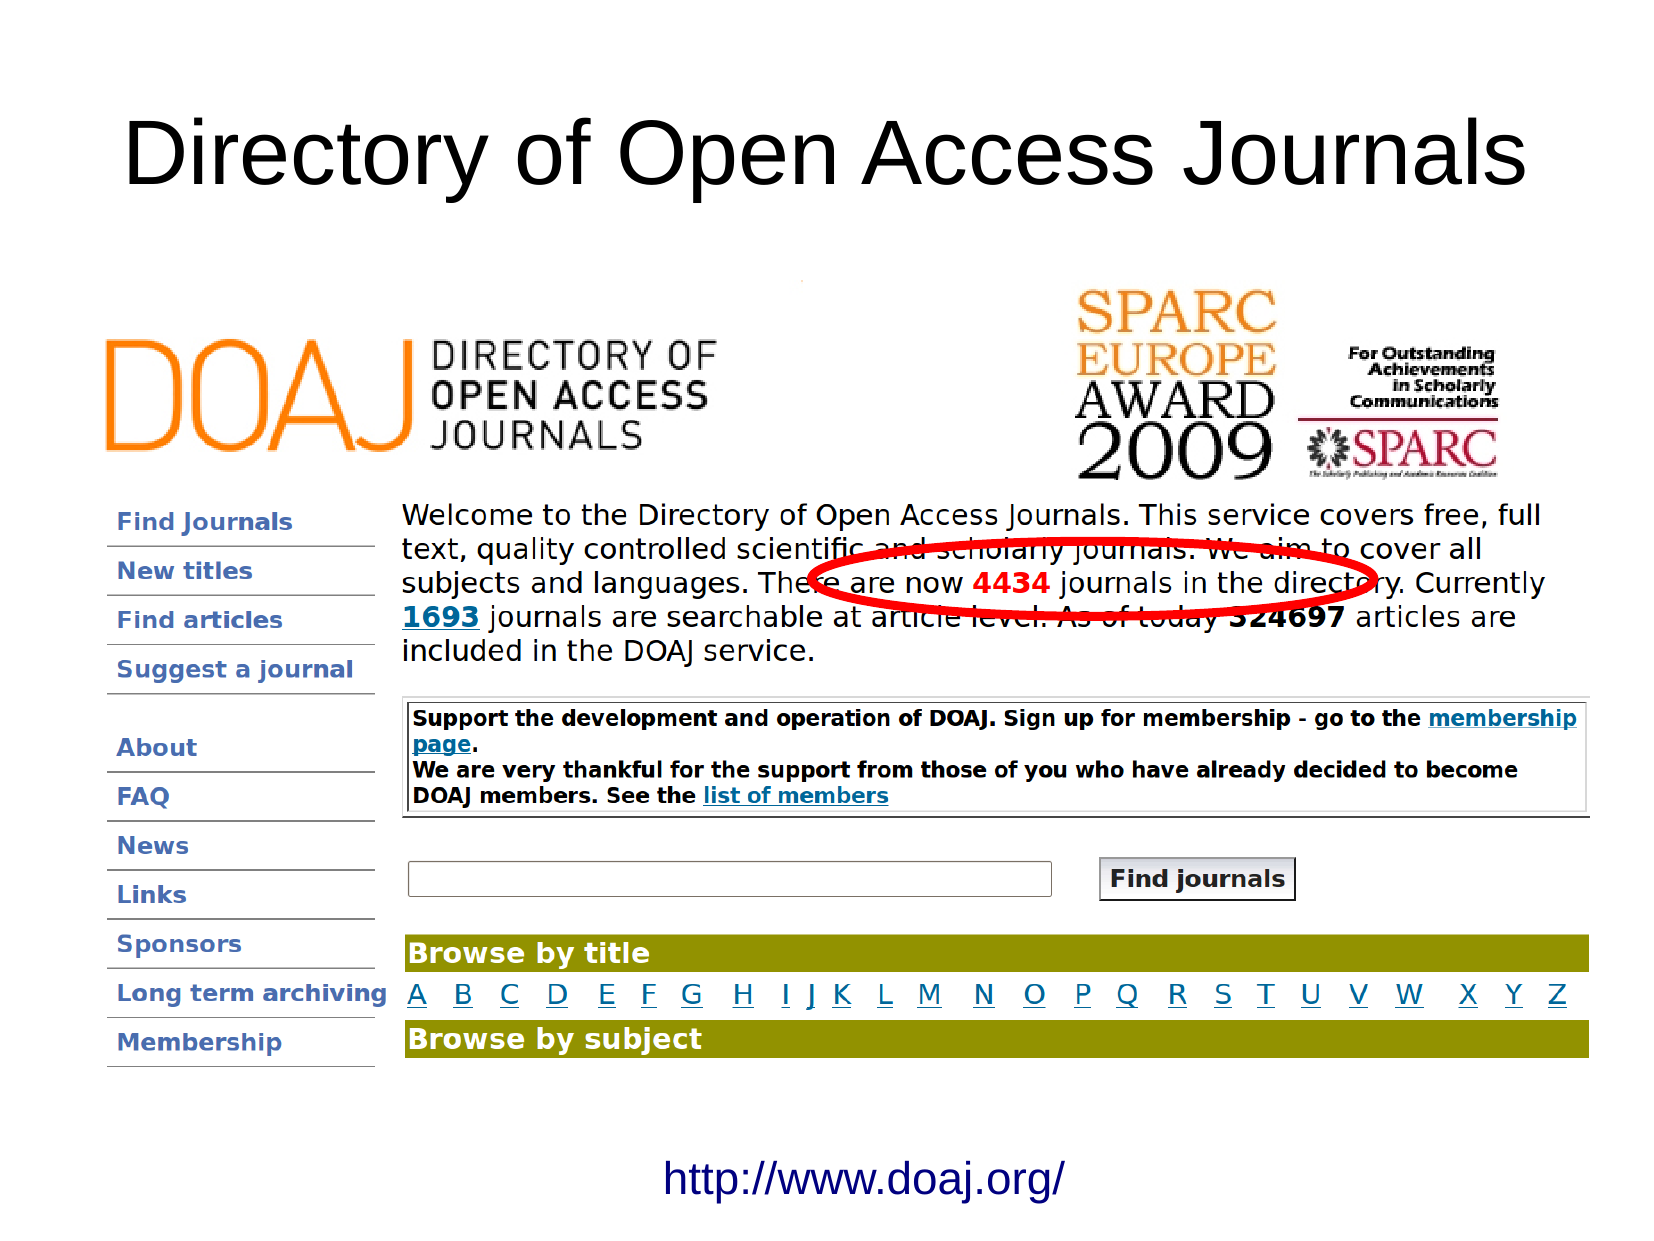

# Directory of Open Access Journals
http://www.doaj.org/